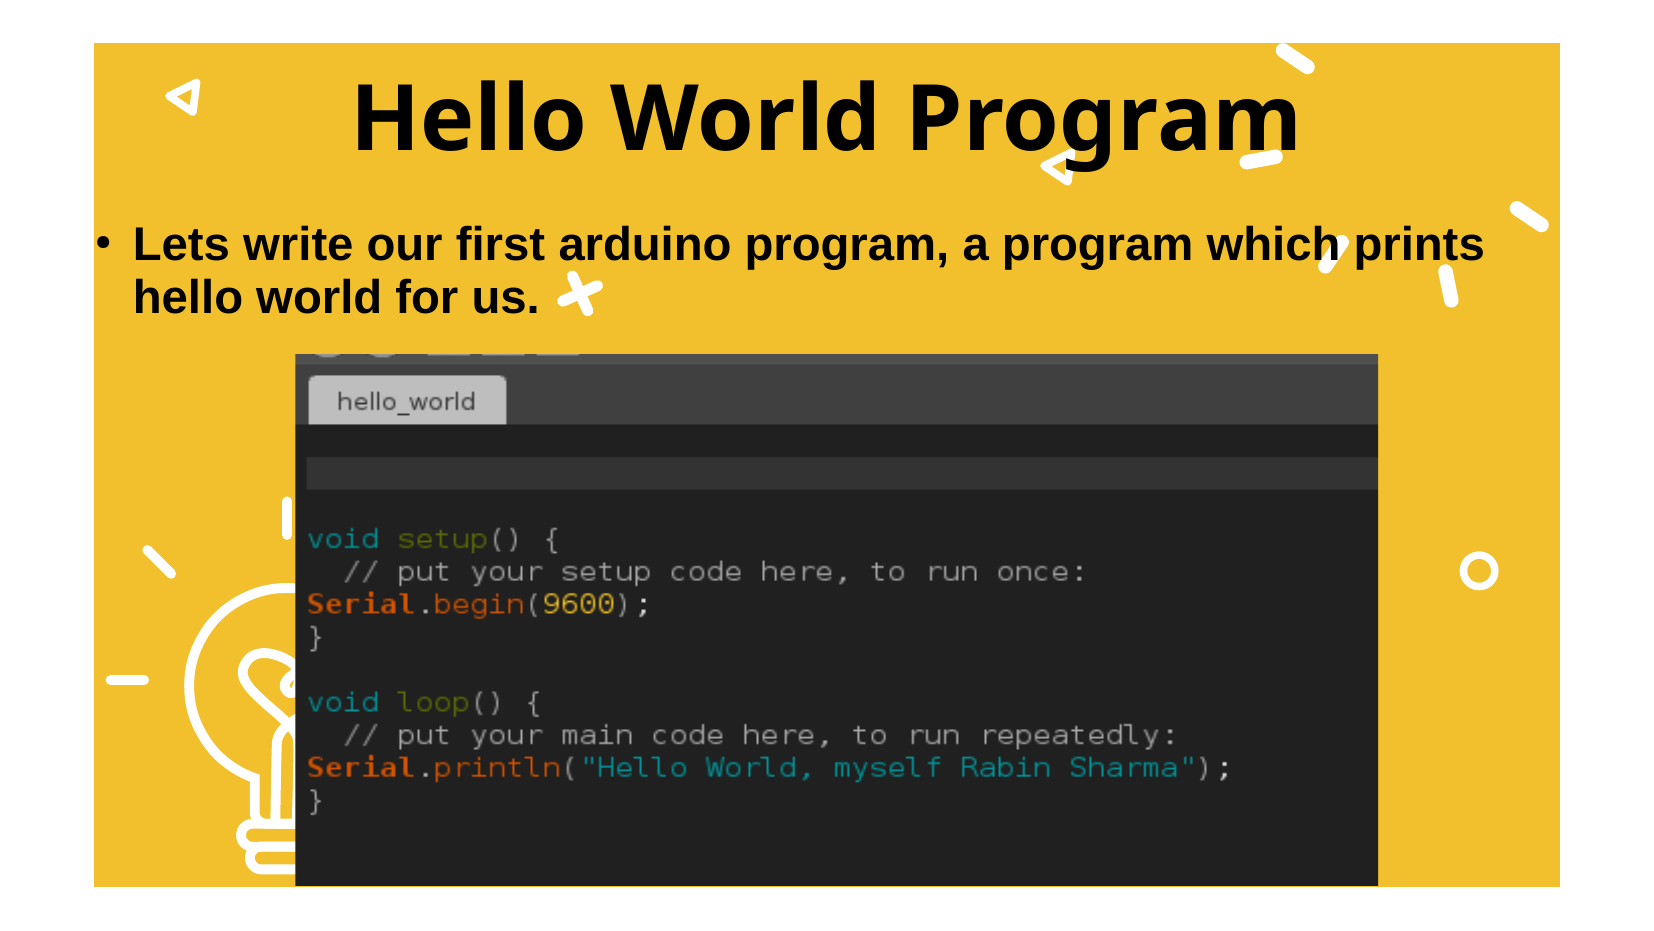

# Hello World Program
Lets write our first arduino program, a program which prints hello world for us.